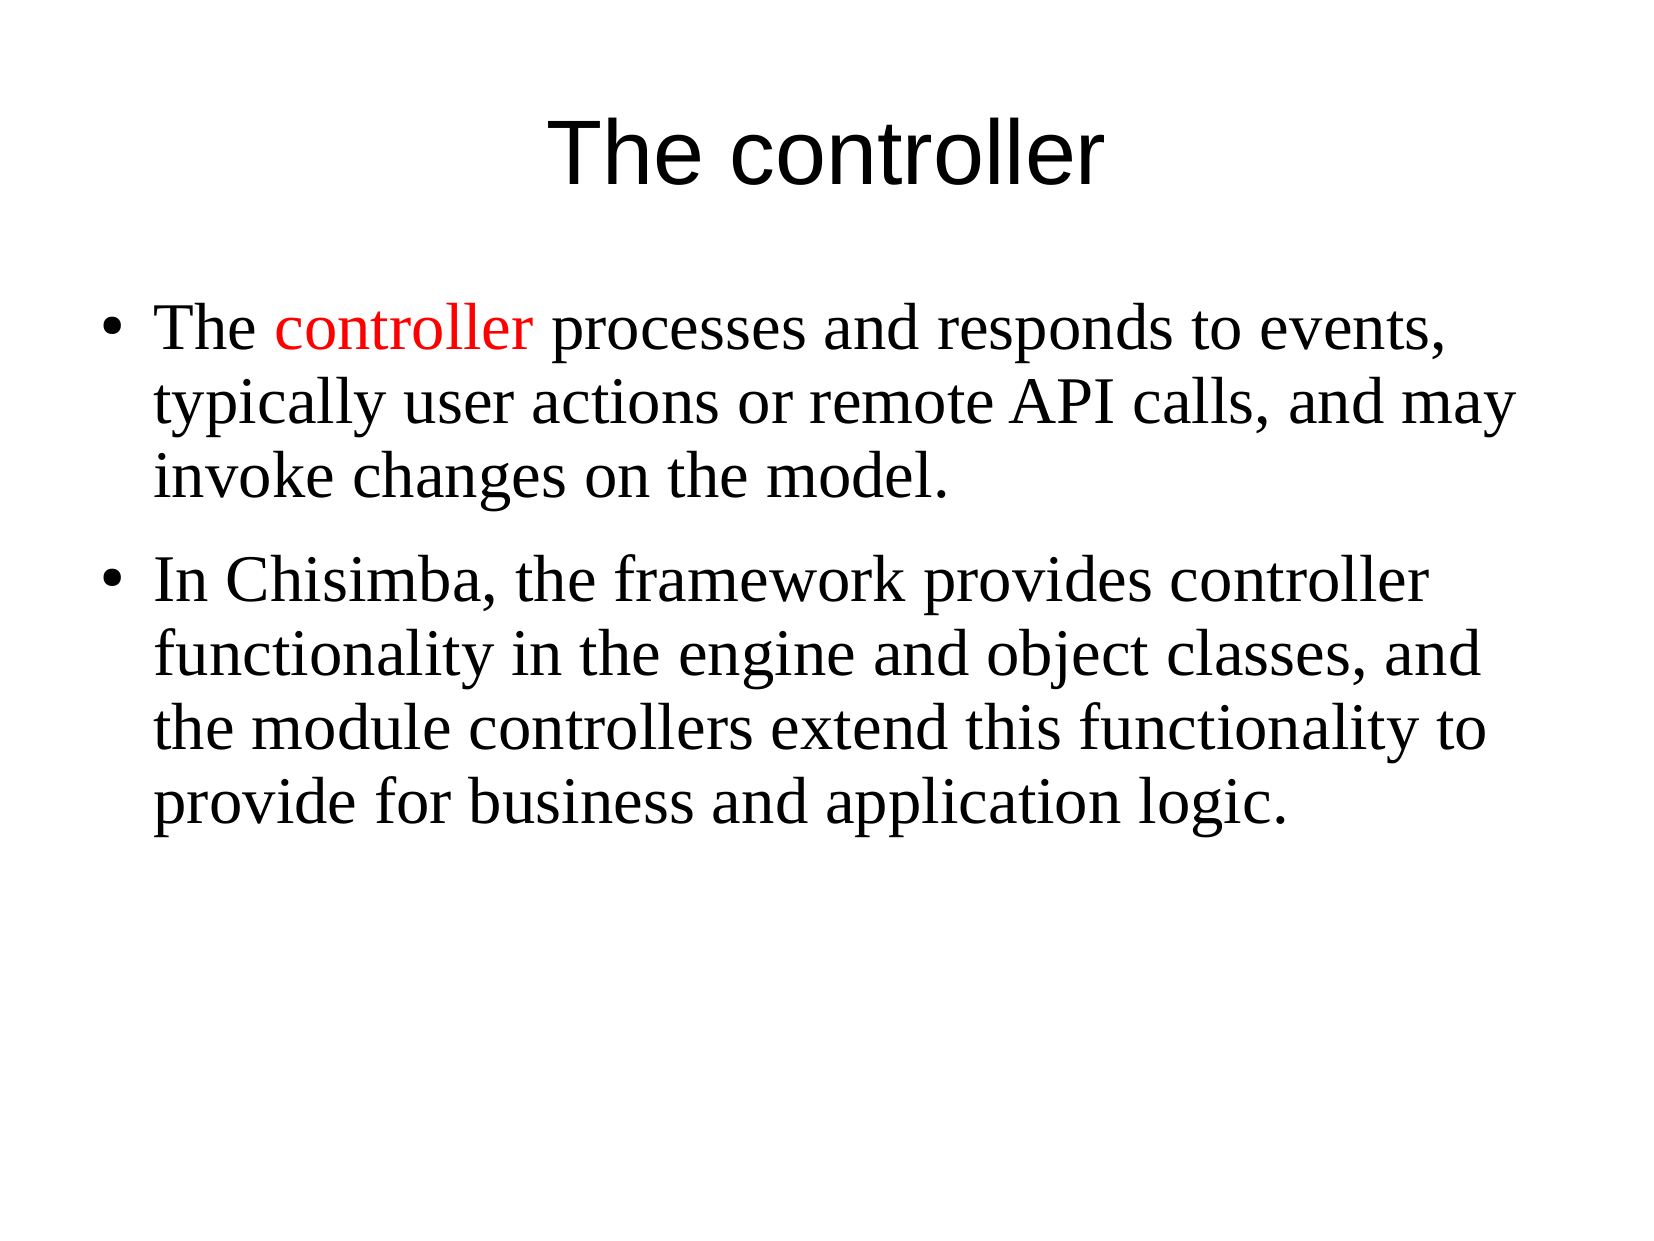

# The controller
The controller processes and responds to events, typically user actions or remote API calls, and may invoke changes on the model.
In Chisimba, the framework provides controller functionality in the engine and object classes, and the module controllers extend this functionality to provide for business and application logic.